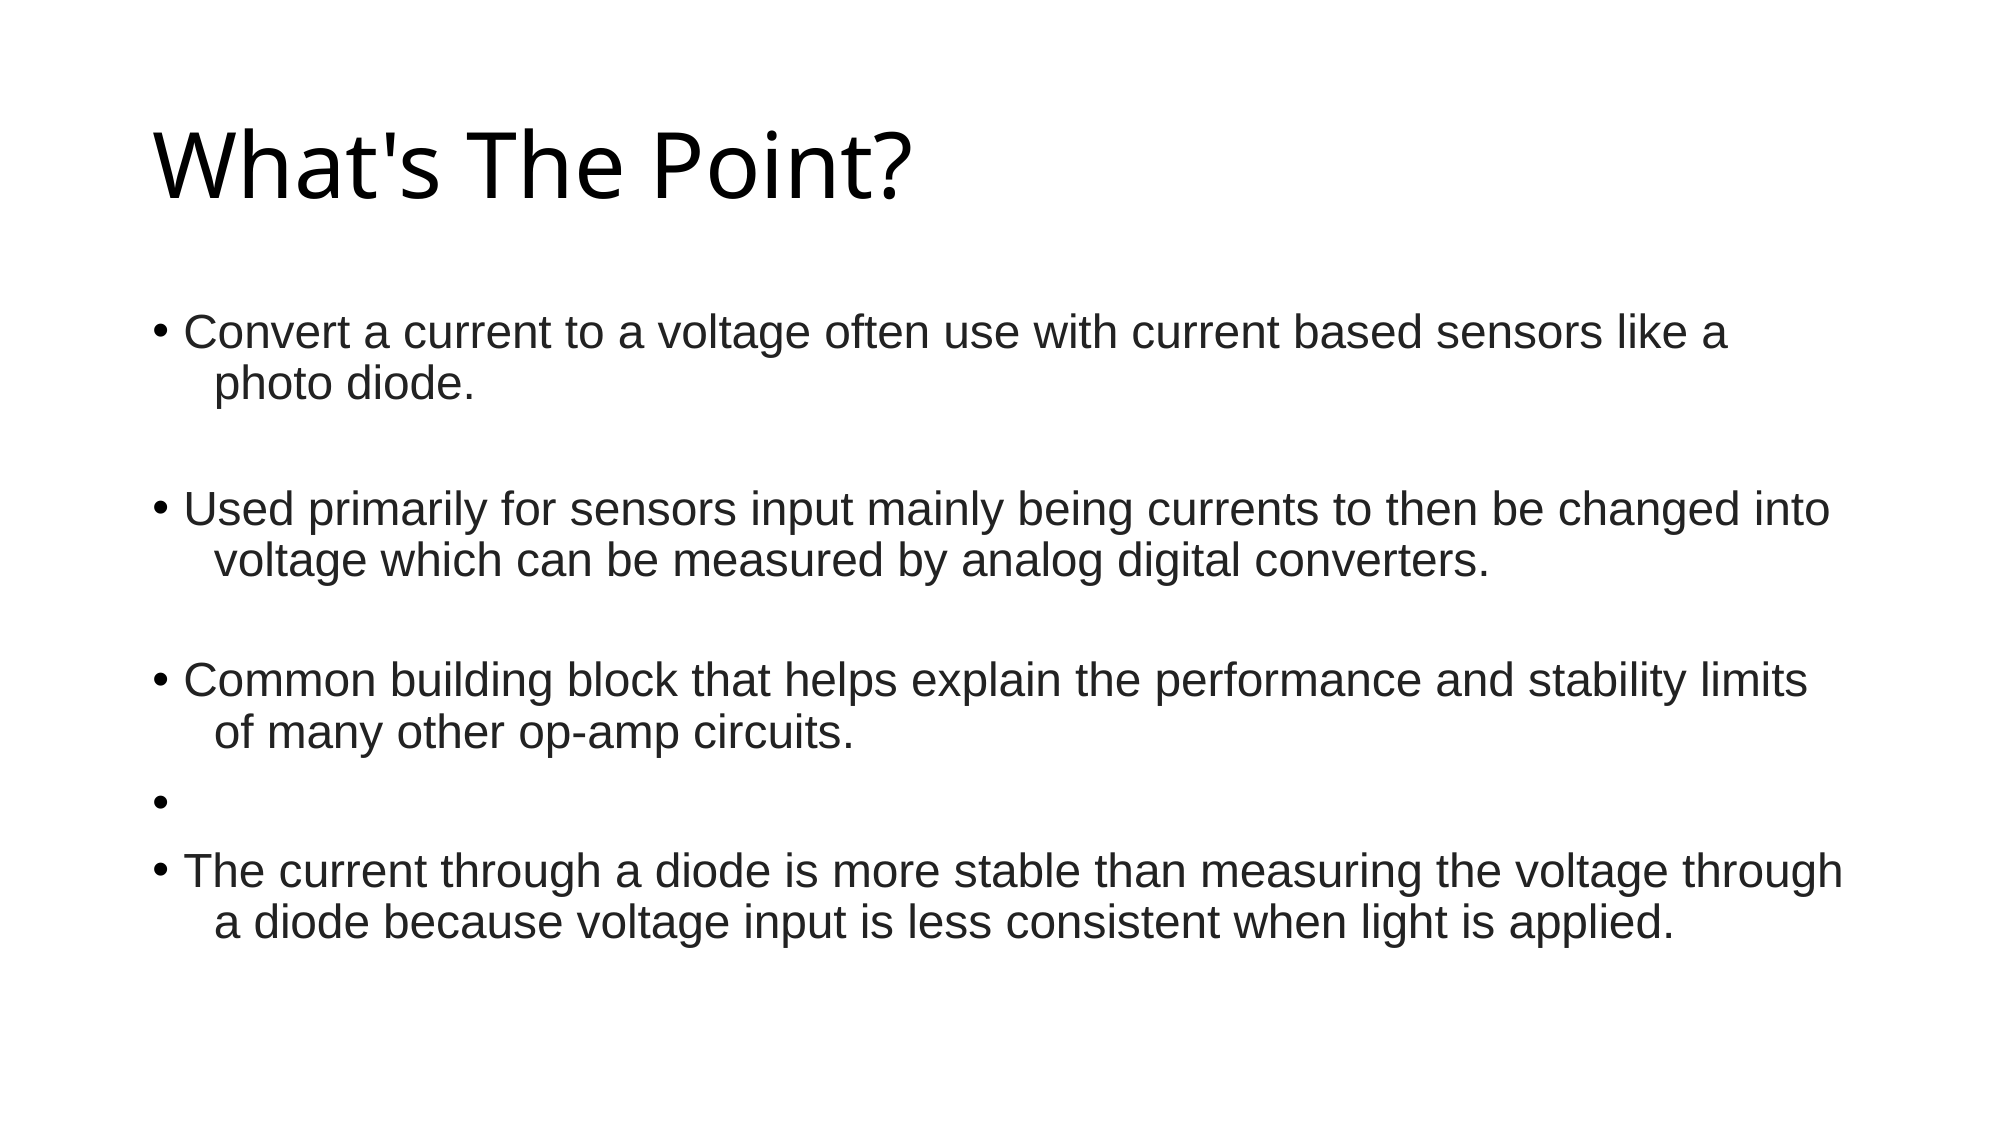

# What's The Point?
Convert a current to a voltage often use with current based sensors like a photo diode.
Used primarily for sensors input mainly being currents to then be changed into voltage which can be measured by analog digital converters.
Common building block that helps explain the performance and stability limits of many other op-amp circuits.
The current through a diode is more stable than measuring the voltage through a diode because voltage input is less consistent when light is applied.